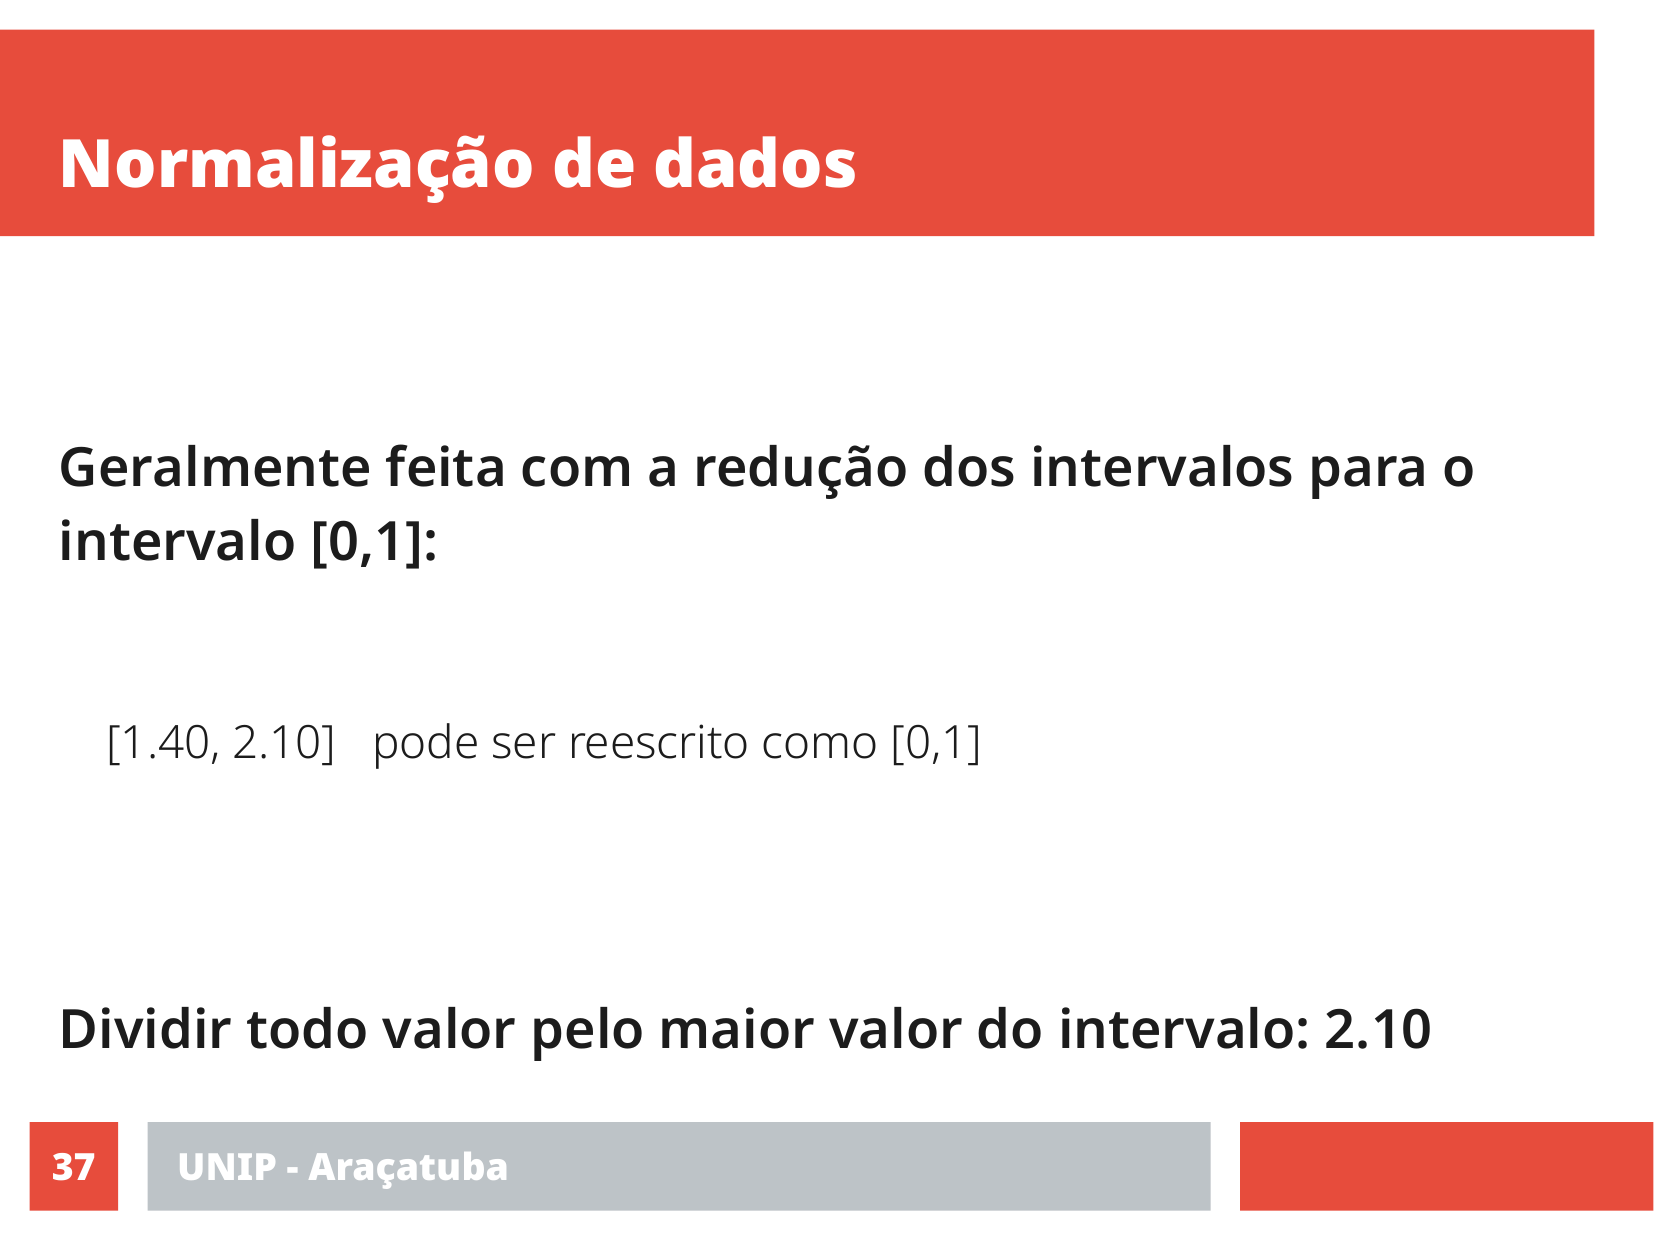

# Normalização de dados
Geralmente feita com a redução dos intervalos para o intervalo [0,1]:
[1.40, 2.10] pode ser reescrito como [0,1]
Dividir todo valor pelo maior valor do intervalo: 2.10
37
UNIP - Araçatuba